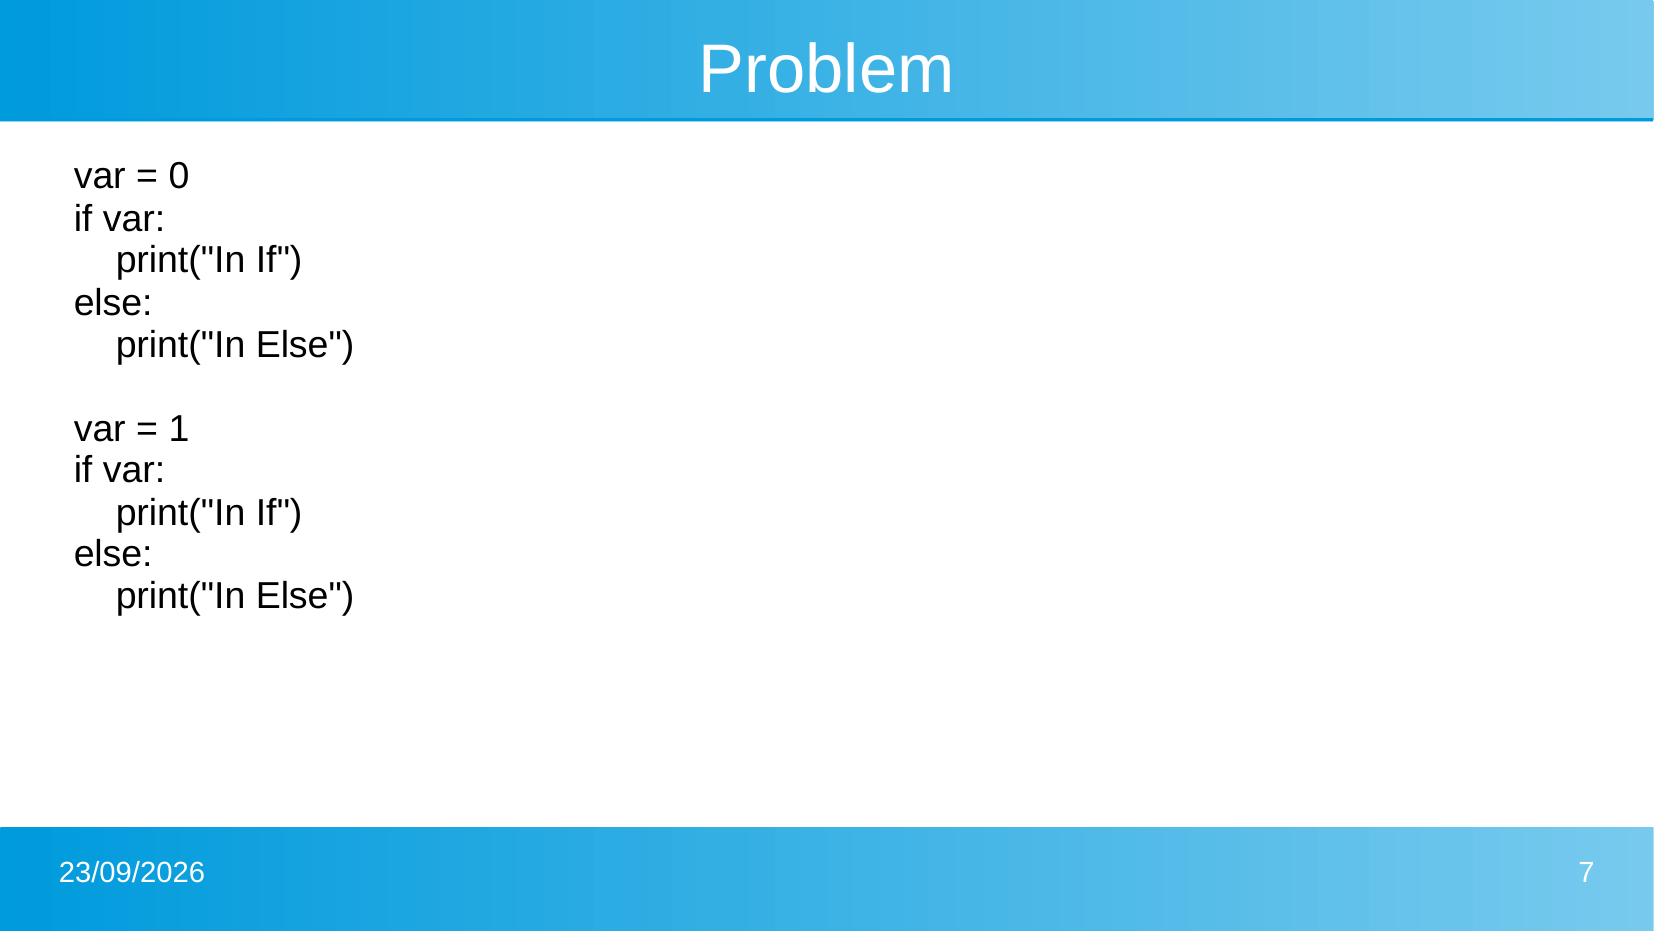

# Problem
var = 0
if var:
 print("In If")
else:
 print("In Else")
var = 1
if var:
 print("In If")
else:
 print("In Else")
7